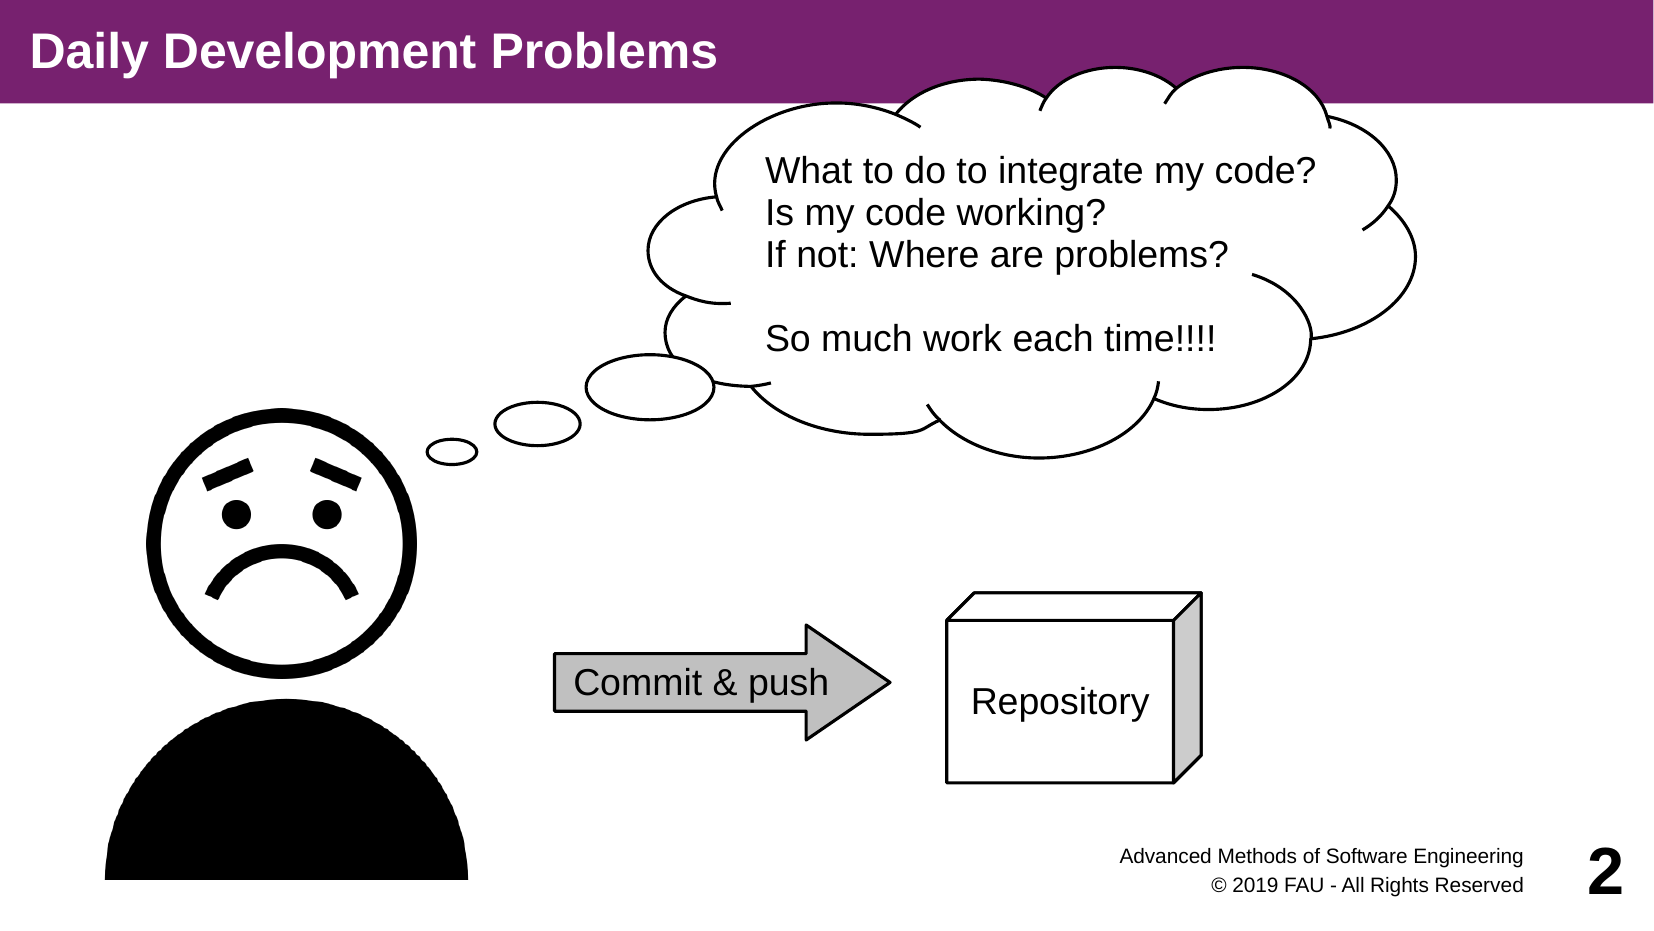

# Daily Development Problems
What to do to integrate my code?
Is my code working?
If not: Where are problems?
So much work each time!!!!
Repository
Commit & push
Advanced Methods of Software Engineering
2
© 2019 FAU - All Rights Reserved